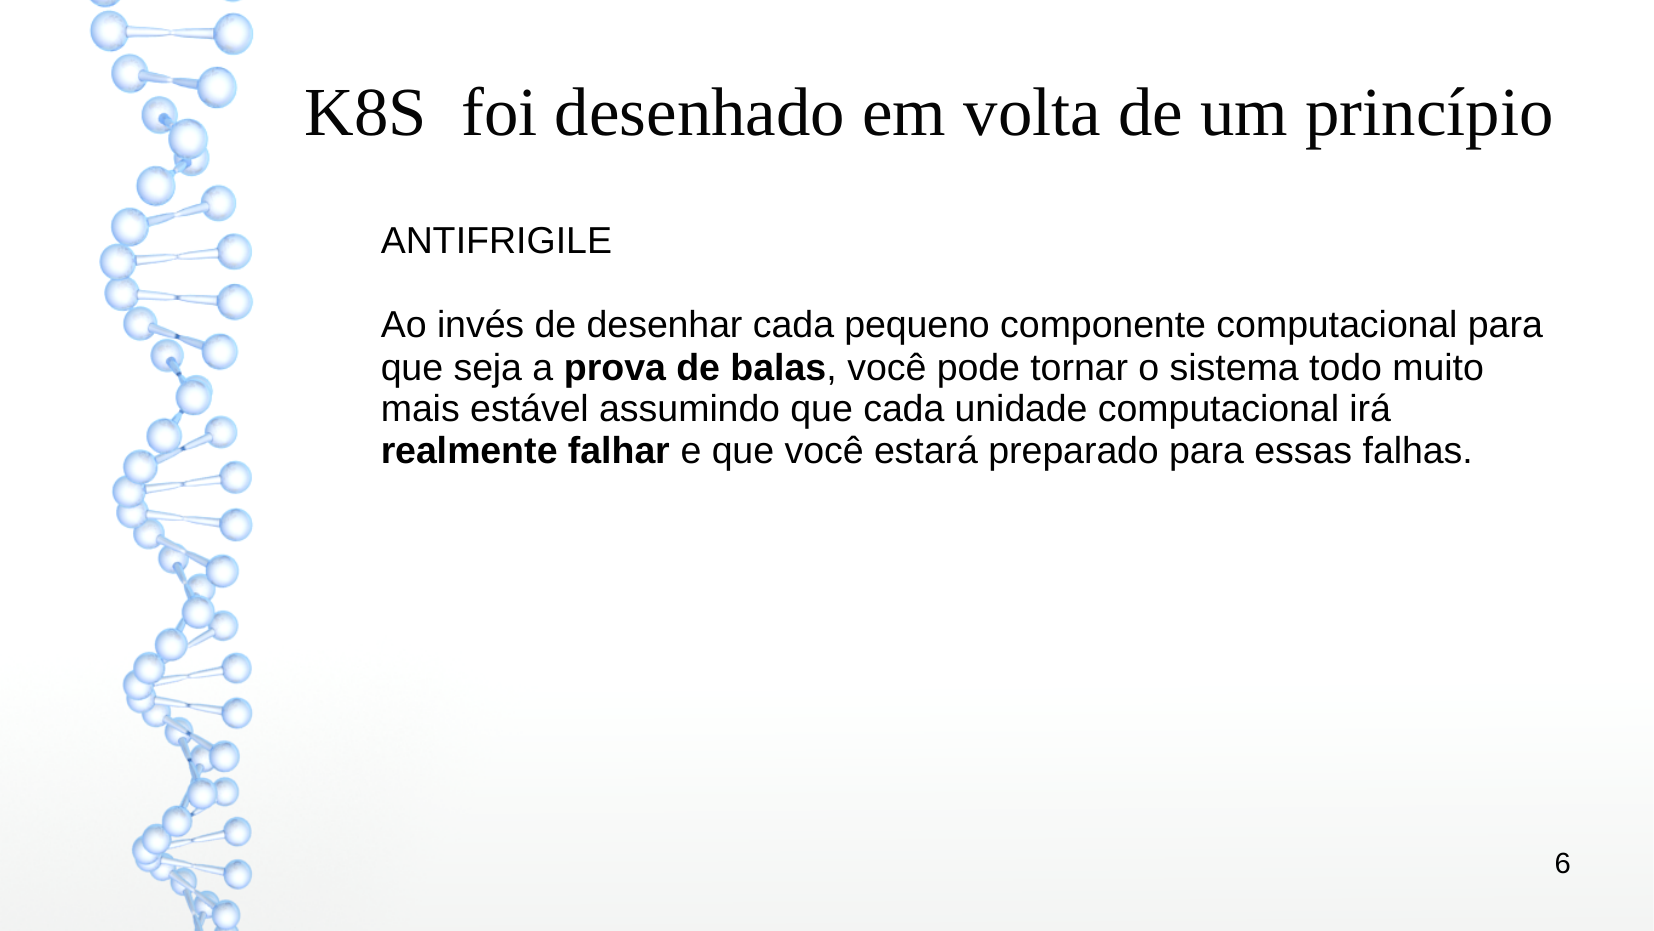

# K8S foi desenhado em volta de um princípio
ANTIFRIGILE
Ao invés de desenhar cada pequeno componente computacional para que seja a prova de balas, você pode tornar o sistema todo muito mais estável assumindo que cada unidade computacional irá realmente falhar e que você estará preparado para essas falhas.
6